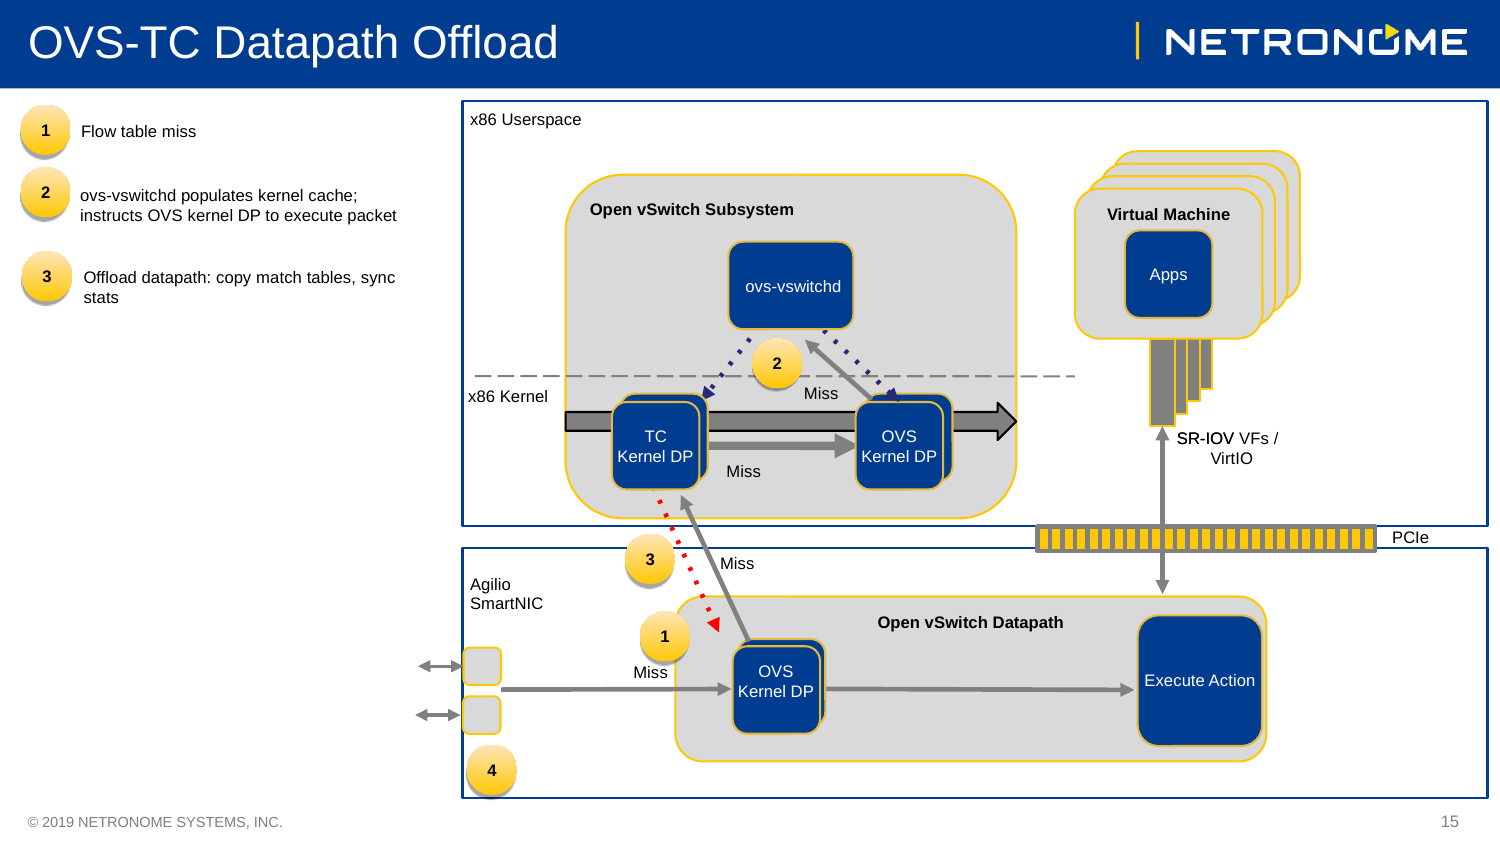

# OVS-TC Datapath Offload
x86 Userspace
1
Flow table miss
Virtual Machine
Virtual Machine
2
Virtual Machine
ovs-vswitchd populates kernel cache; instructs OVS kernel DP to execute packet
Virtual Machine
Open vSwitch Subsystem
Apps
ovs-vswitchd
3
Offload datapath: copy match tables, sync stats
2
Miss
x86 Kernel
TC
Kernel DP
OVS
Kernel DP
SR-IOV
SR-IOV VFs /
VirtIO
Miss
PCIe
3
Miss
Agilio SmartNIC
Open vSwitch Datapath
1
Execute Action
Miss
OVS
Kernel DP
4